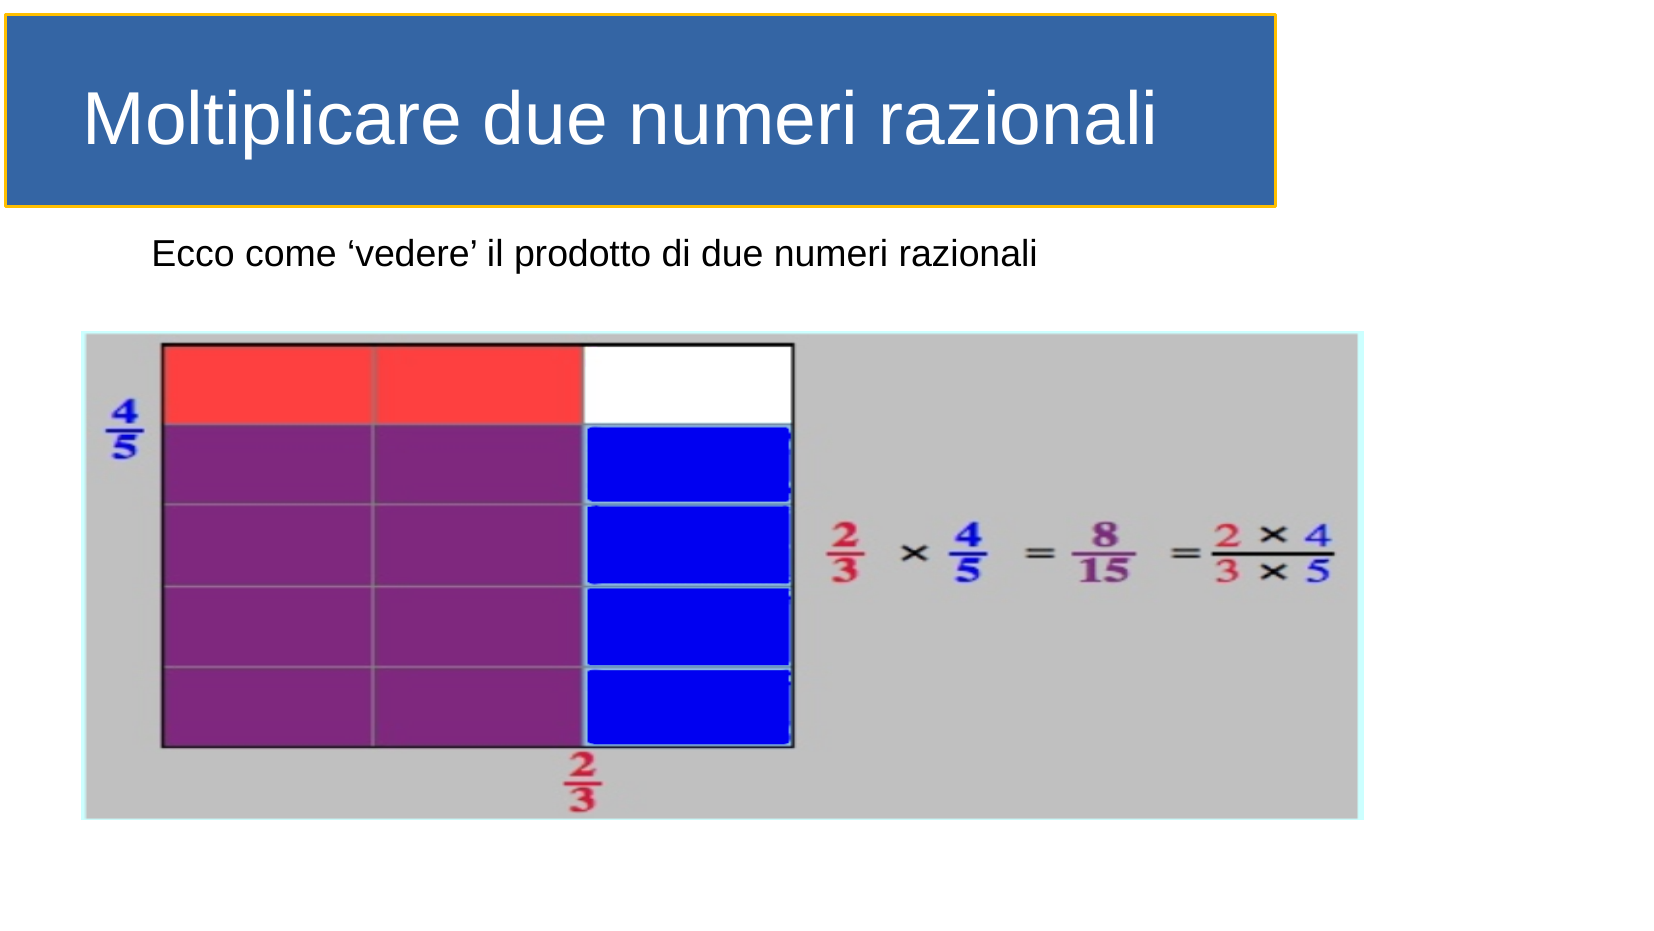

# Moltiplicare due numeri razionali
Ecco come ‘vedere’ il prodotto di due numeri razionali